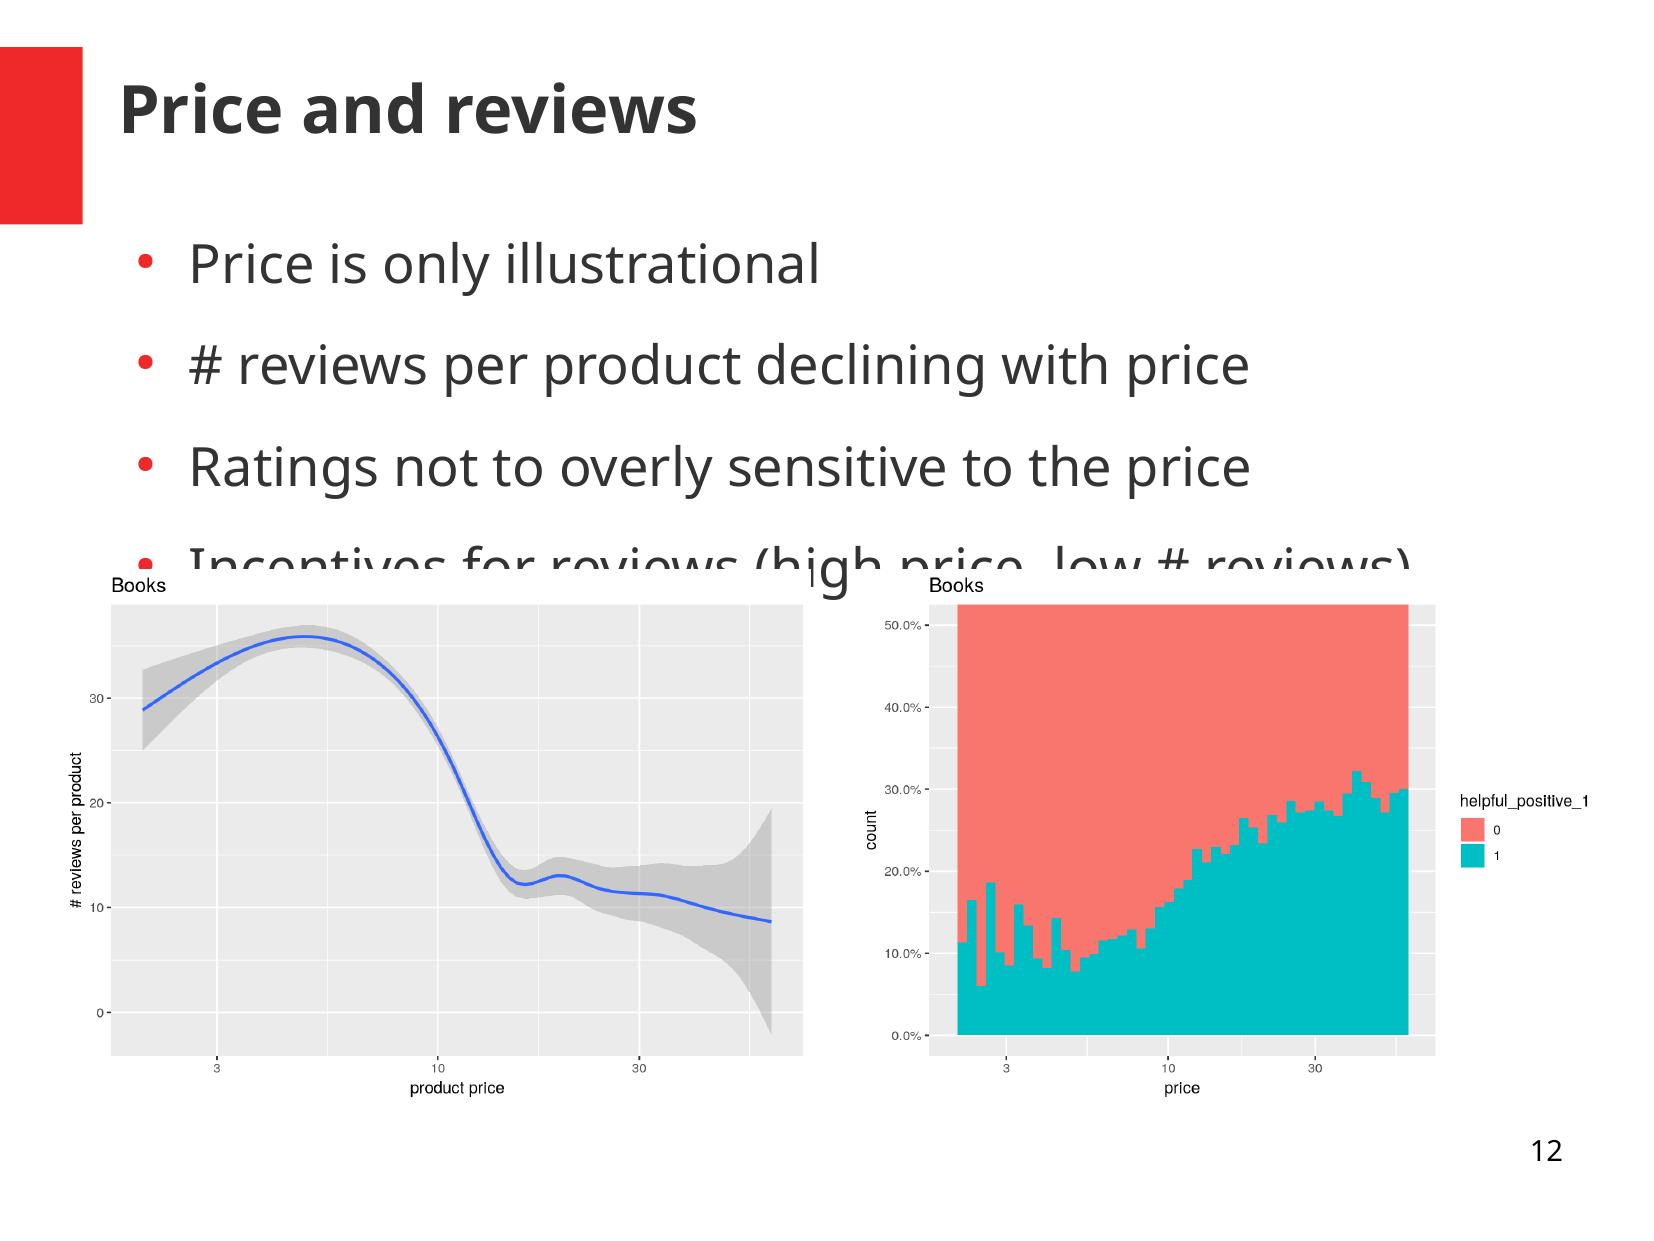

# Price and reviews
Price is only illustrational
# reviews per product declining with price
Ratings not to overly sensitive to the price
Incentives for reviews (high price, low # reviews)
12